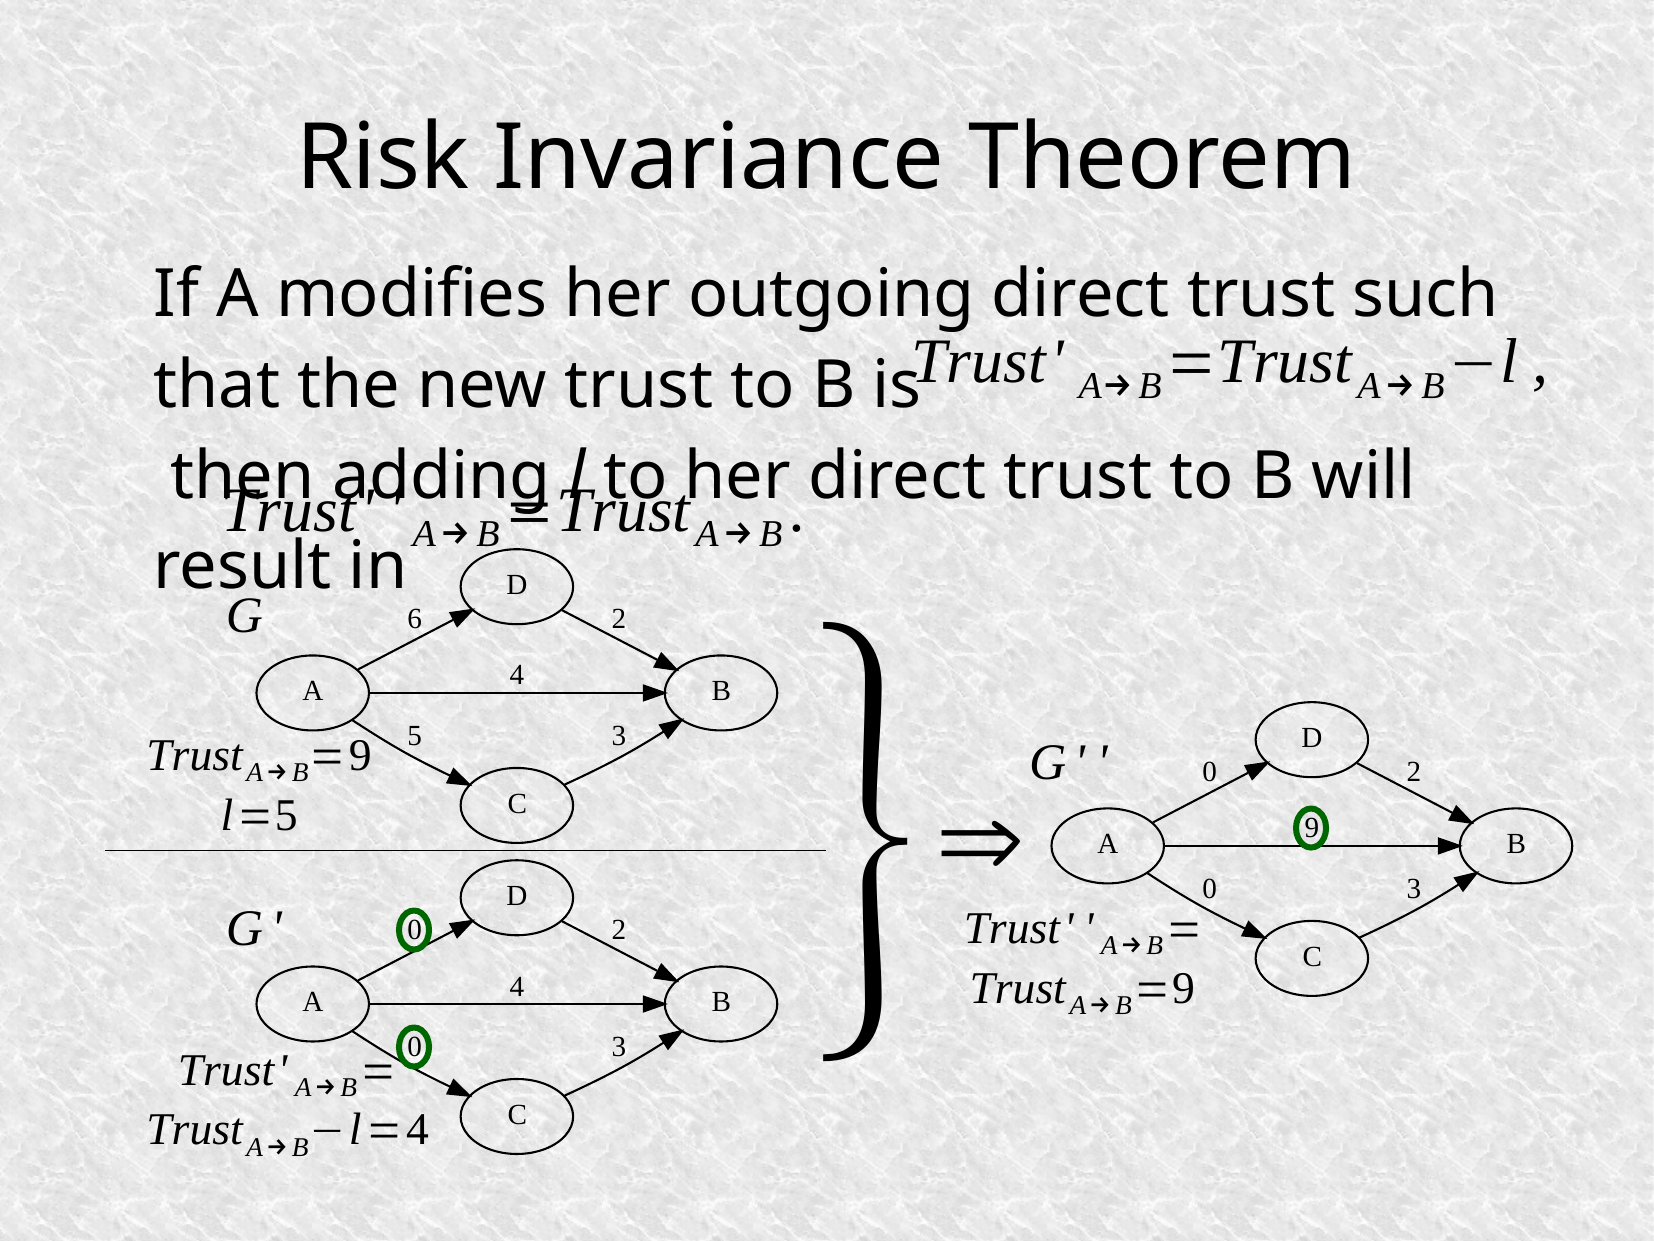

# Risk Invariance Theorem
If A modifies her outgoing direct trust such that the new trust to B is then adding l to her direct trust to B will result in